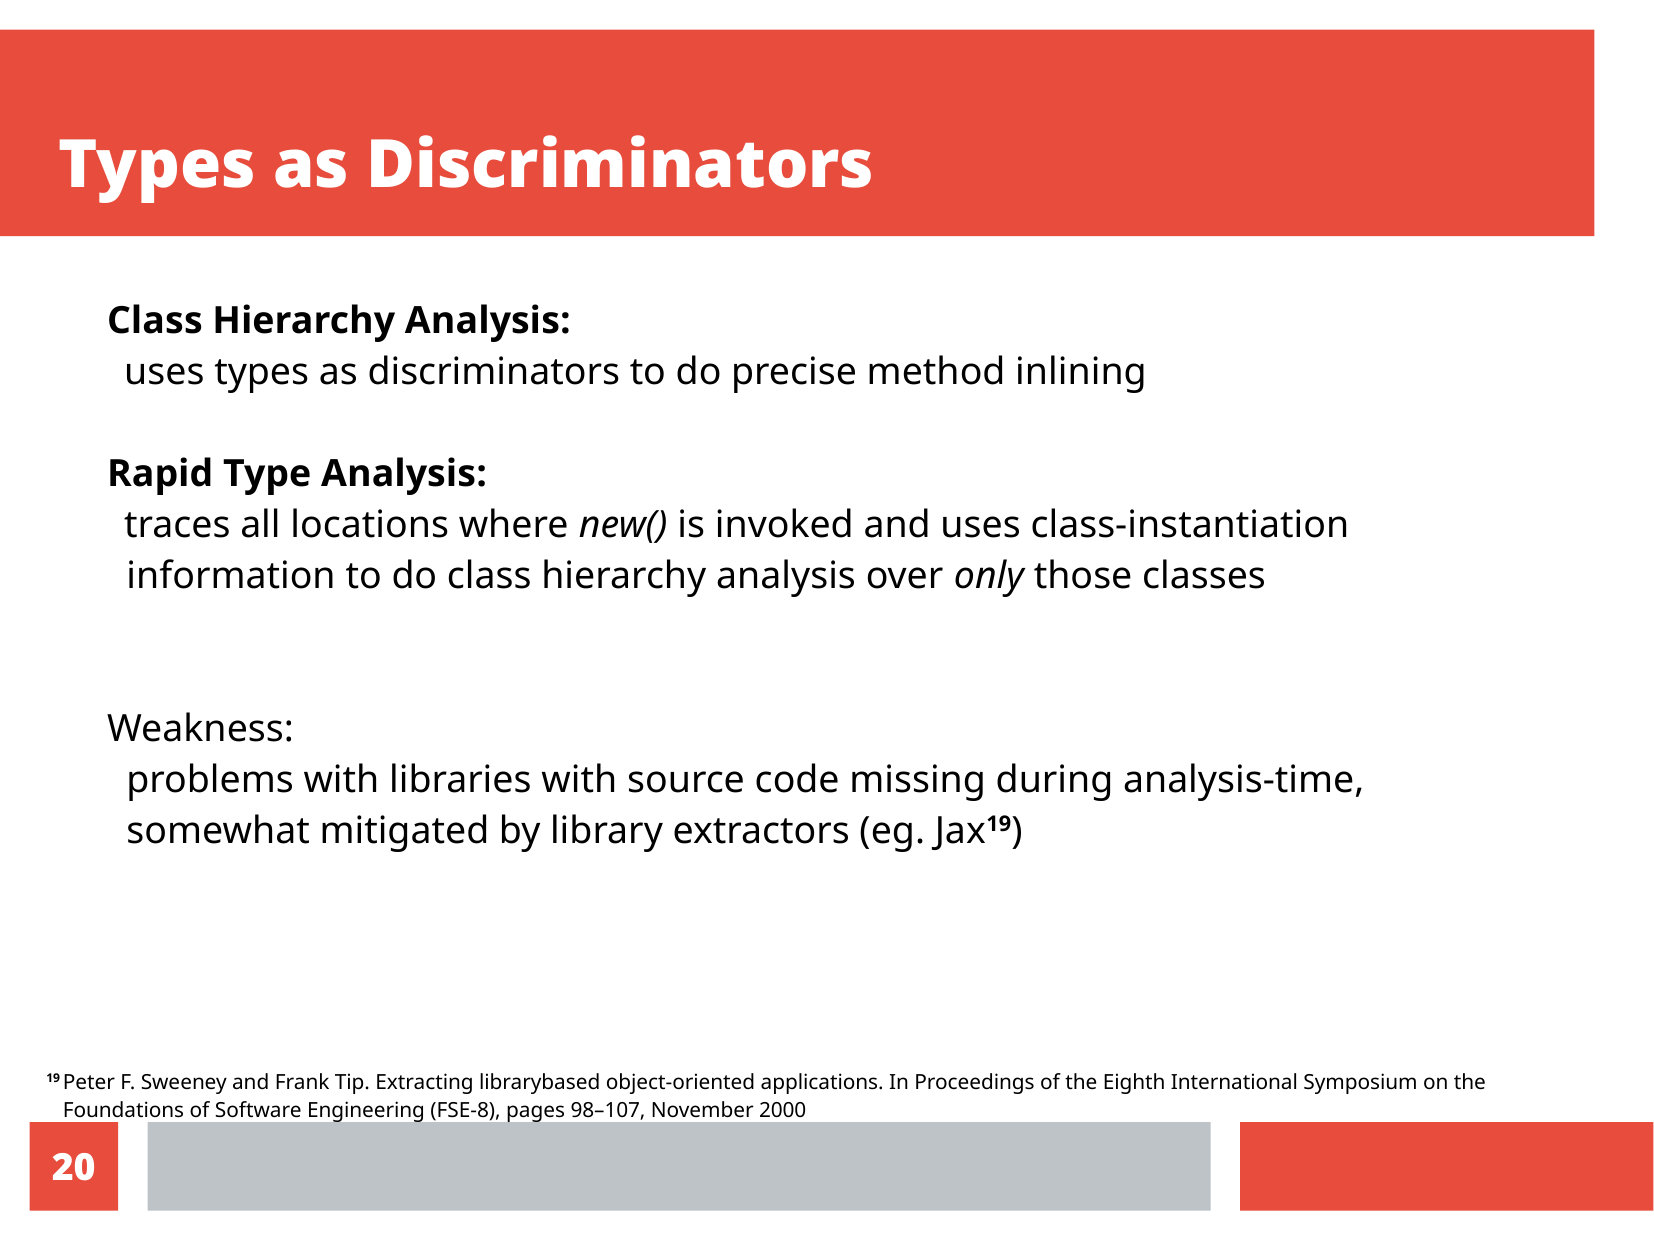

# Types as Discriminators
Class Hierarchy Analysis:
 uses types as discriminators to do precise method inlining
Rapid Type Analysis:
 traces all locations where new() is invoked and uses class-instantiation
 information to do class hierarchy analysis over only those classes
Weakness:
 problems with libraries with source code missing during analysis-time,
 somewhat mitigated by library extractors (eg. Jax19)
19 Peter F. Sweeney and Frank Tip. Extracting librarybased object-oriented applications. In Proceedings of the Eighth International Symposium on the
 Foundations of Software Engineering (FSE-8), pages 98–107, November 2000
20